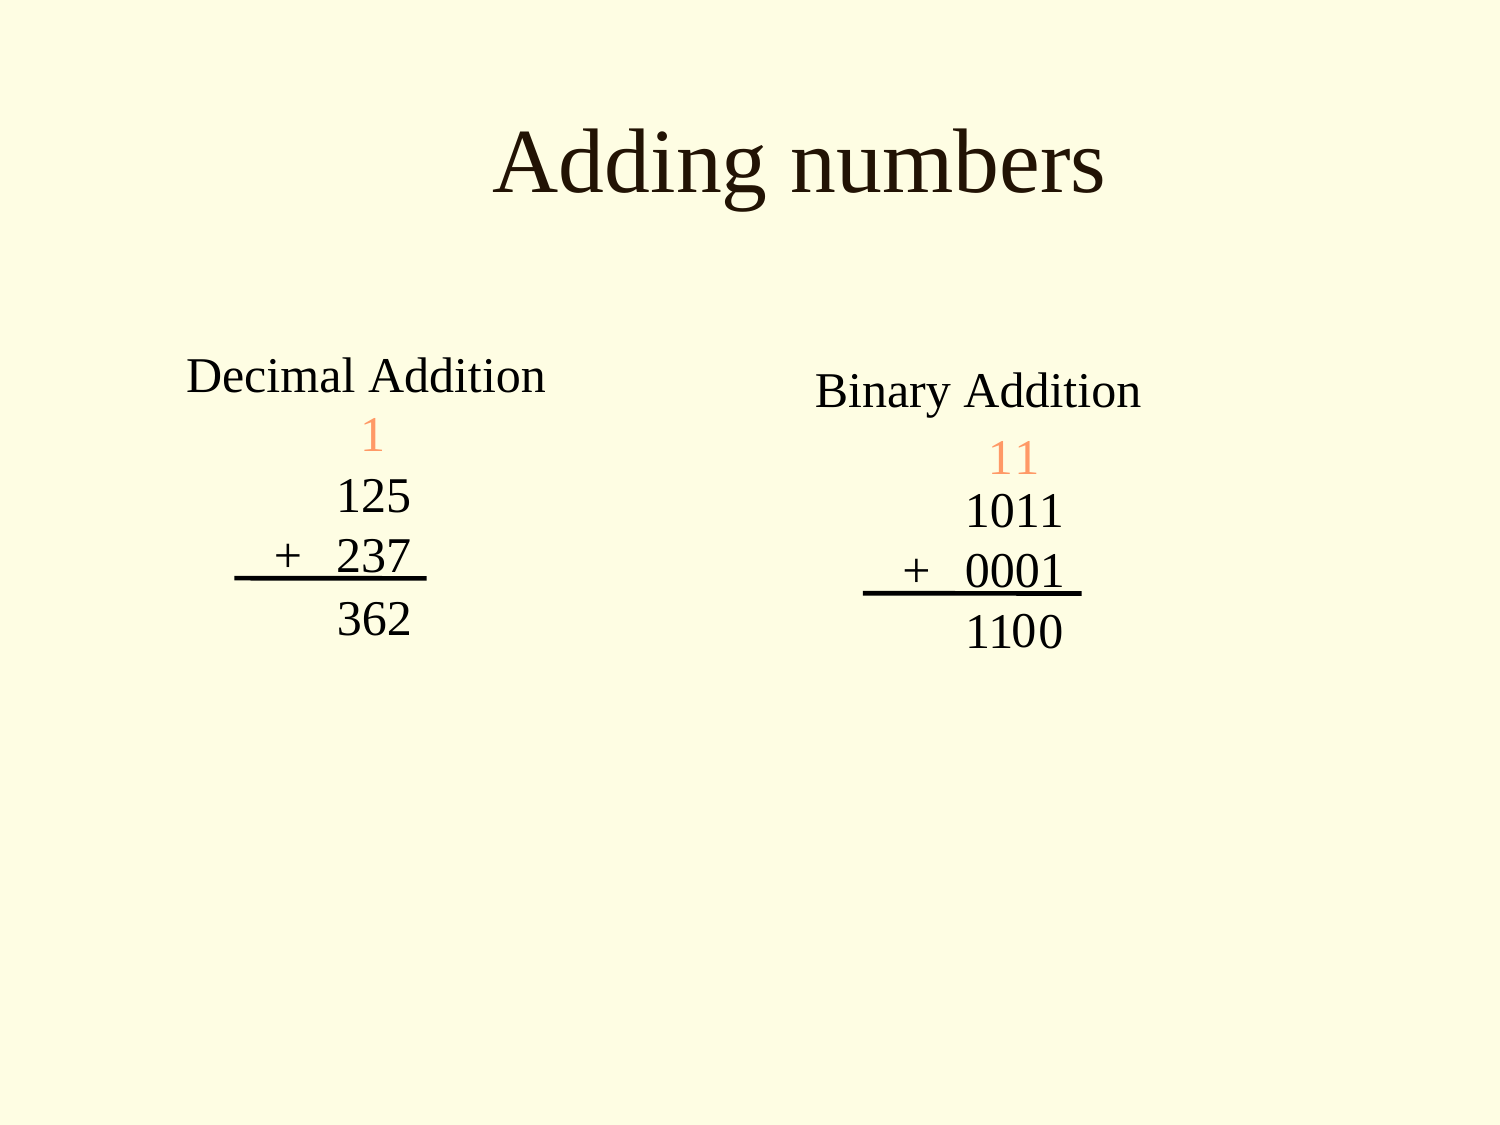

# Adding numbers
Decimal Addition
	125
 + 	237
Binary Addition
	1011
 + 	0001
1
1
1
3
2
6
0
1
1
0